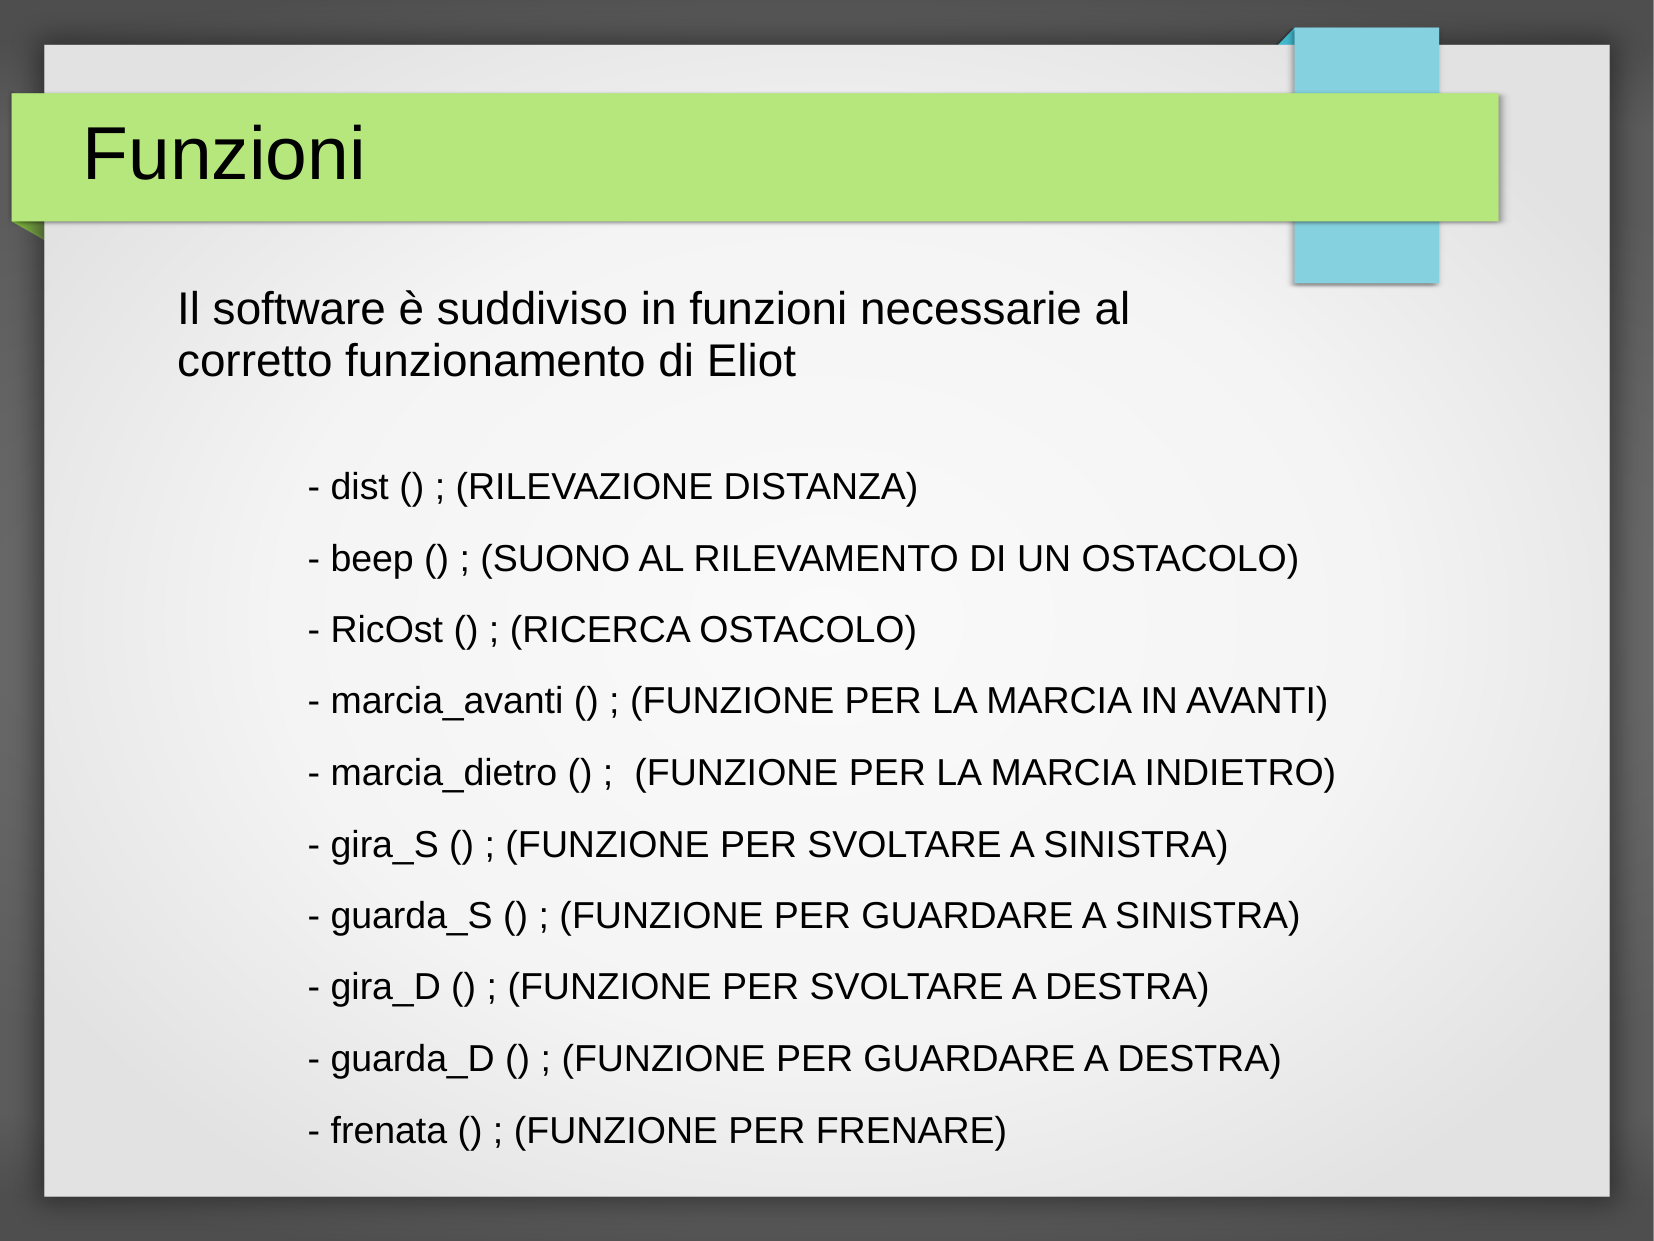

# Funzioni
Il software è suddiviso in funzioni necessarie al corretto funzionamento di Eliot
 - dist () ; (RILEVAZIONE DISTANZA)
 - beep () ; (SUONO AL RILEVAMENTO DI UN OSTACOLO)
 - RicOst () ; (RICERCA OSTACOLO)
 - marcia_avanti () ; (FUNZIONE PER LA MARCIA IN AVANTI)
 - marcia_dietro () ; (FUNZIONE PER LA MARCIA INDIETRO)
 - gira_S () ; (FUNZIONE PER SVOLTARE A SINISTRA)
 - guarda_S () ; (FUNZIONE PER GUARDARE A SINISTRA)
 - gira_D () ; (FUNZIONE PER SVOLTARE A DESTRA)
 - guarda_D () ; (FUNZIONE PER GUARDARE A DESTRA)
 - frenata () ; (FUNZIONE PER FRENARE)